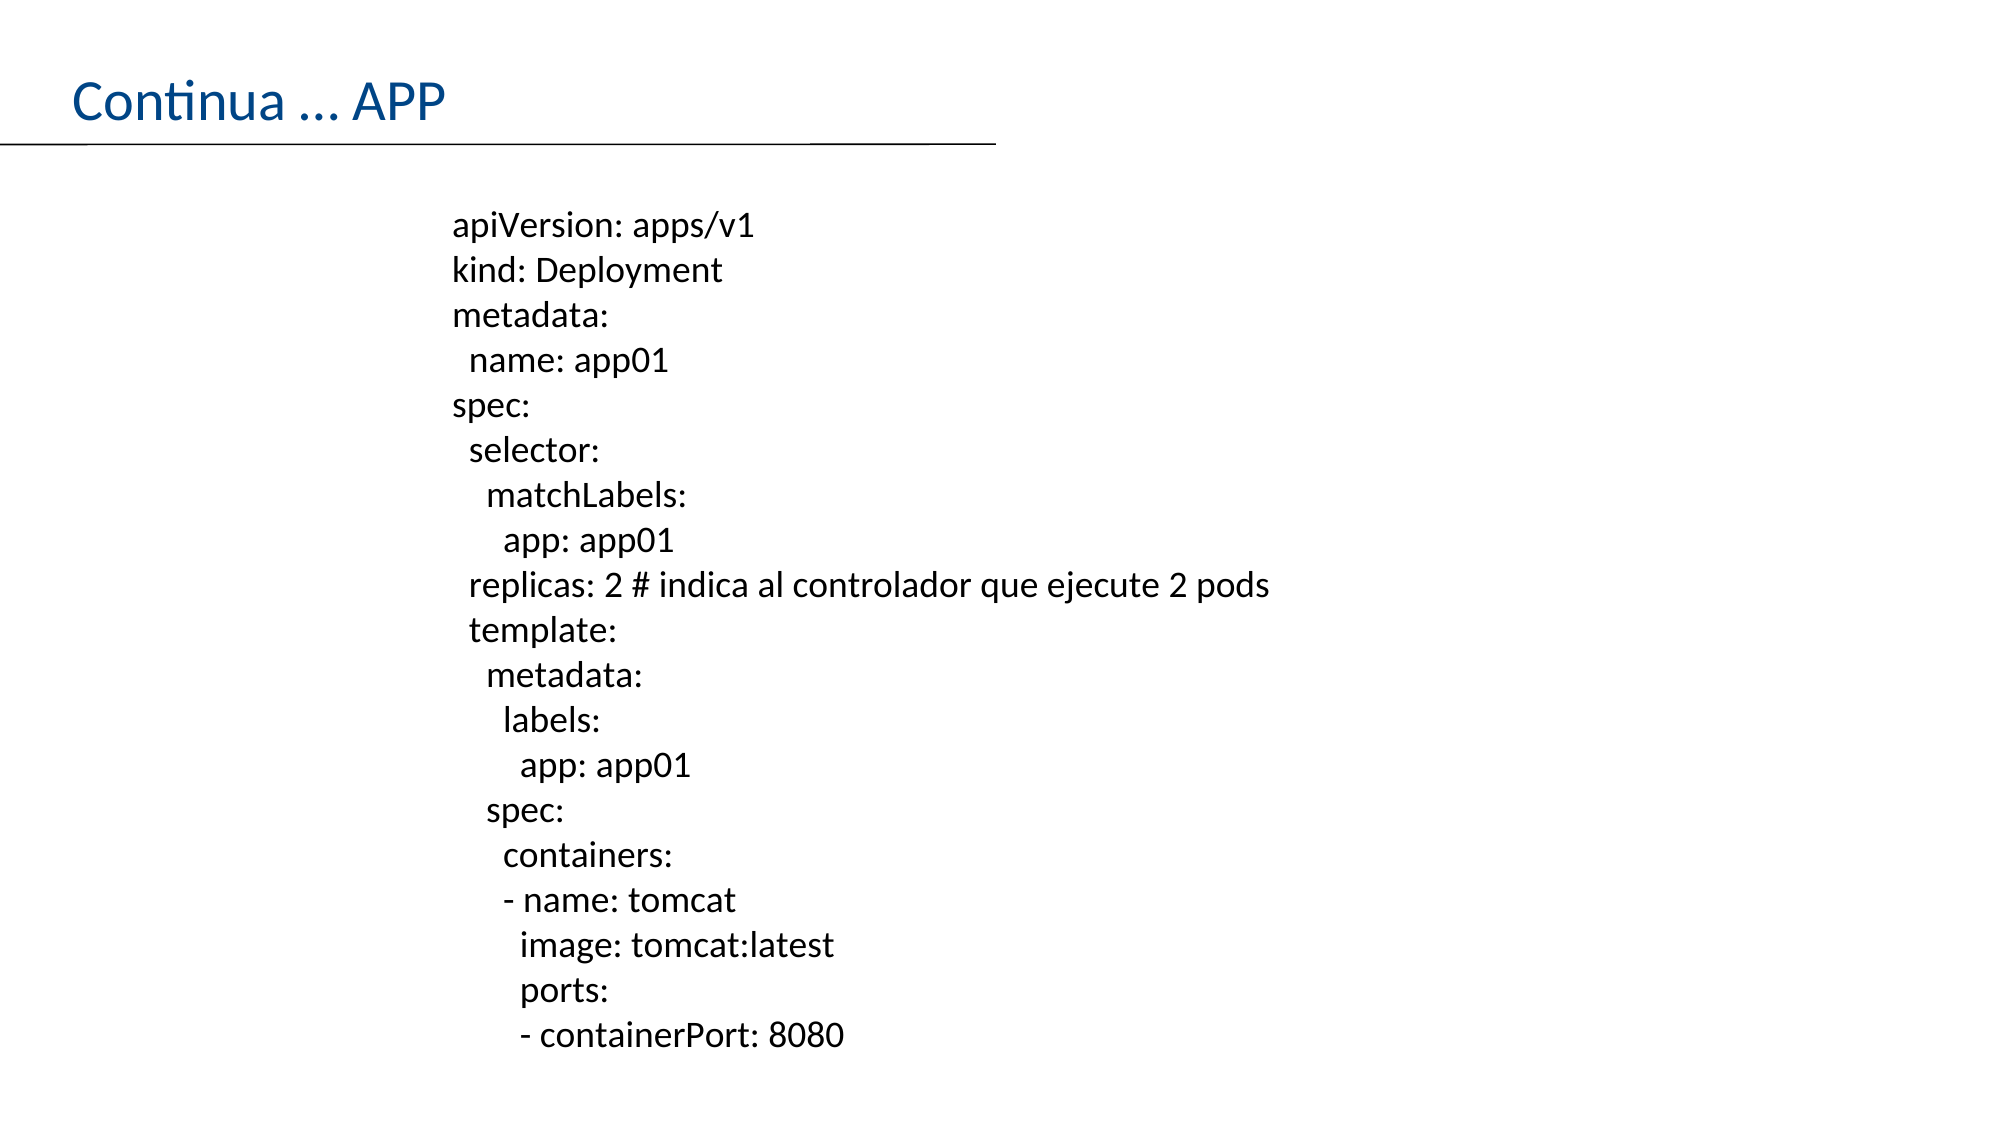

Continua … APP
apiVersion: apps/v1
kind: Deployment
metadata:
 name: app01
spec:
 selector:
 matchLabels:
 app: app01
 replicas: 2 # indica al controlador que ejecute 2 pods
 template:
 metadata:
 labels:
 app: app01
 spec:
 containers:
 - name: tomcat
 image: tomcat:latest
 ports:
 - containerPort: 8080